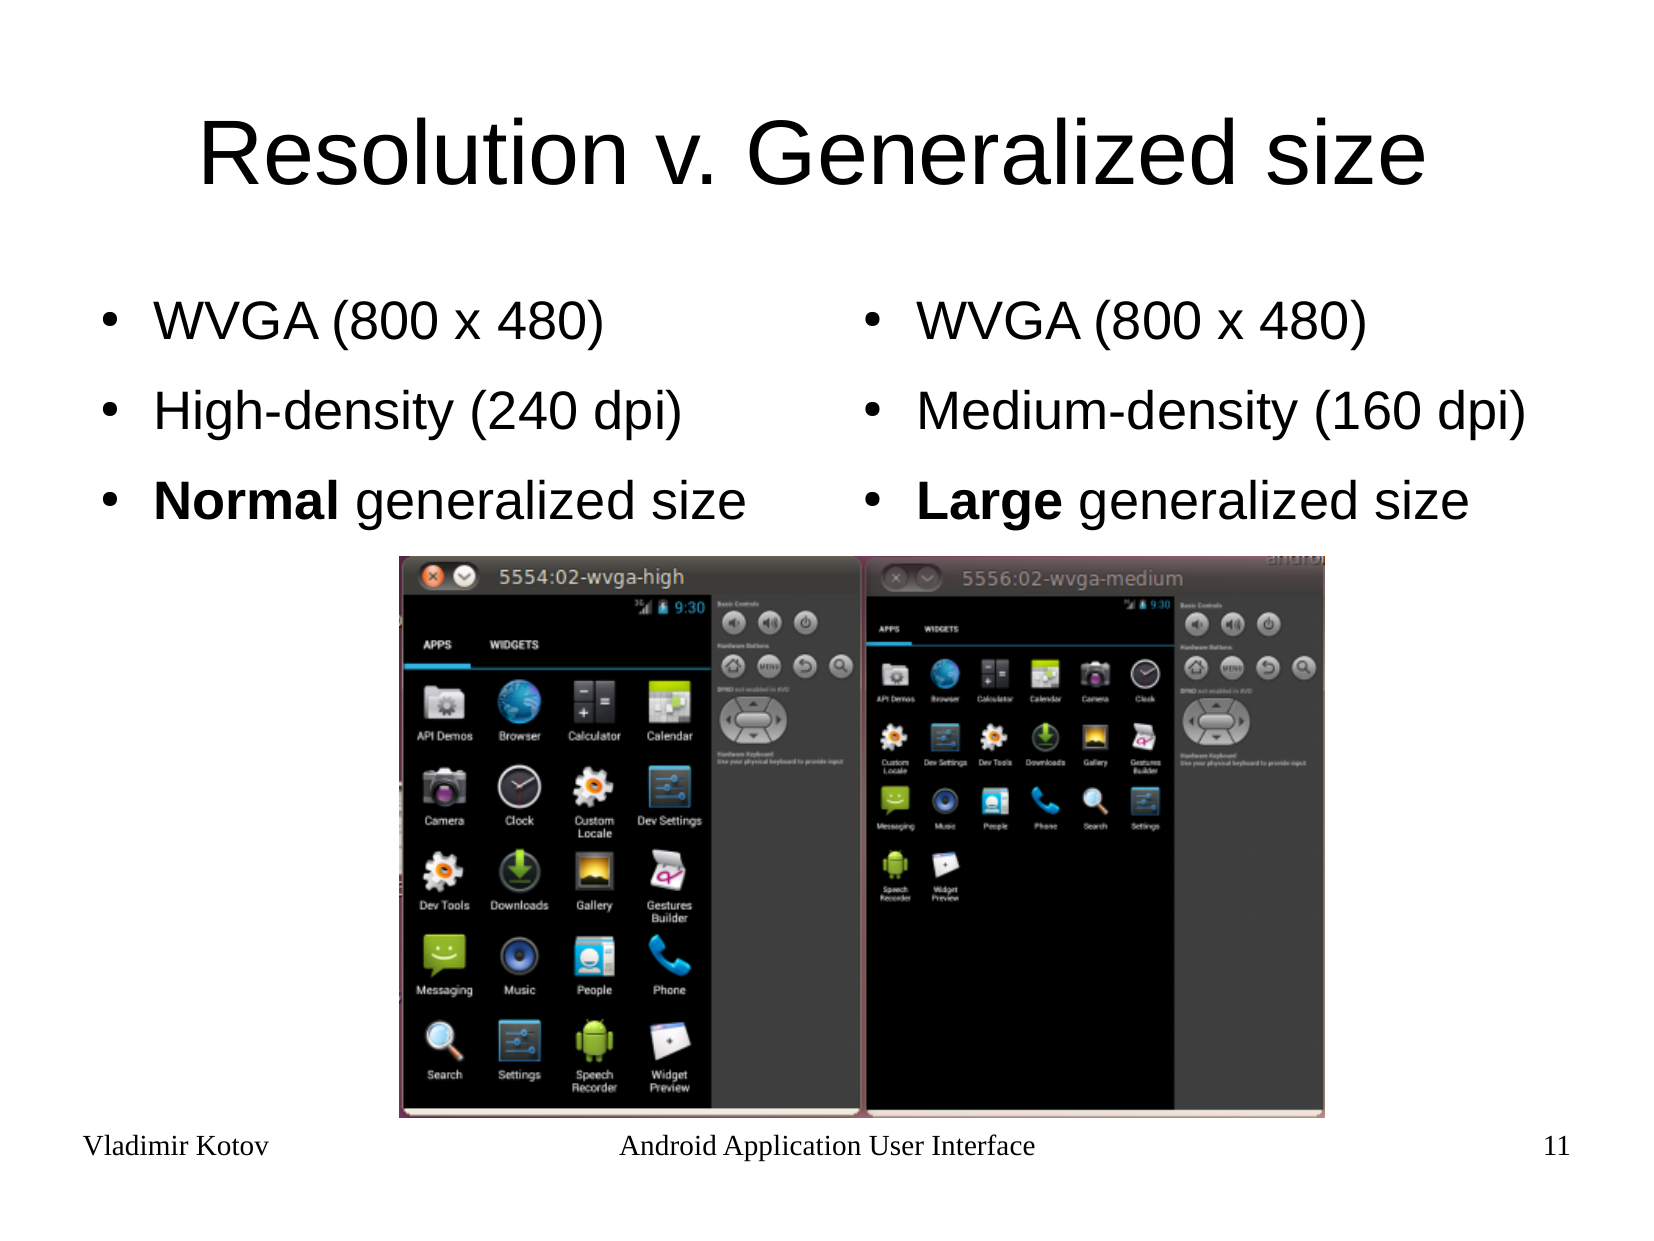

# Resolution v. Generalized size
WVGA (800 x 480)
High-density (240 dpi)
Normal generalized size
WVGA (800 x 480)
Medium-density (160 dpi)
Large generalized size
Vladimir Kotov
Android Application User Interface
11